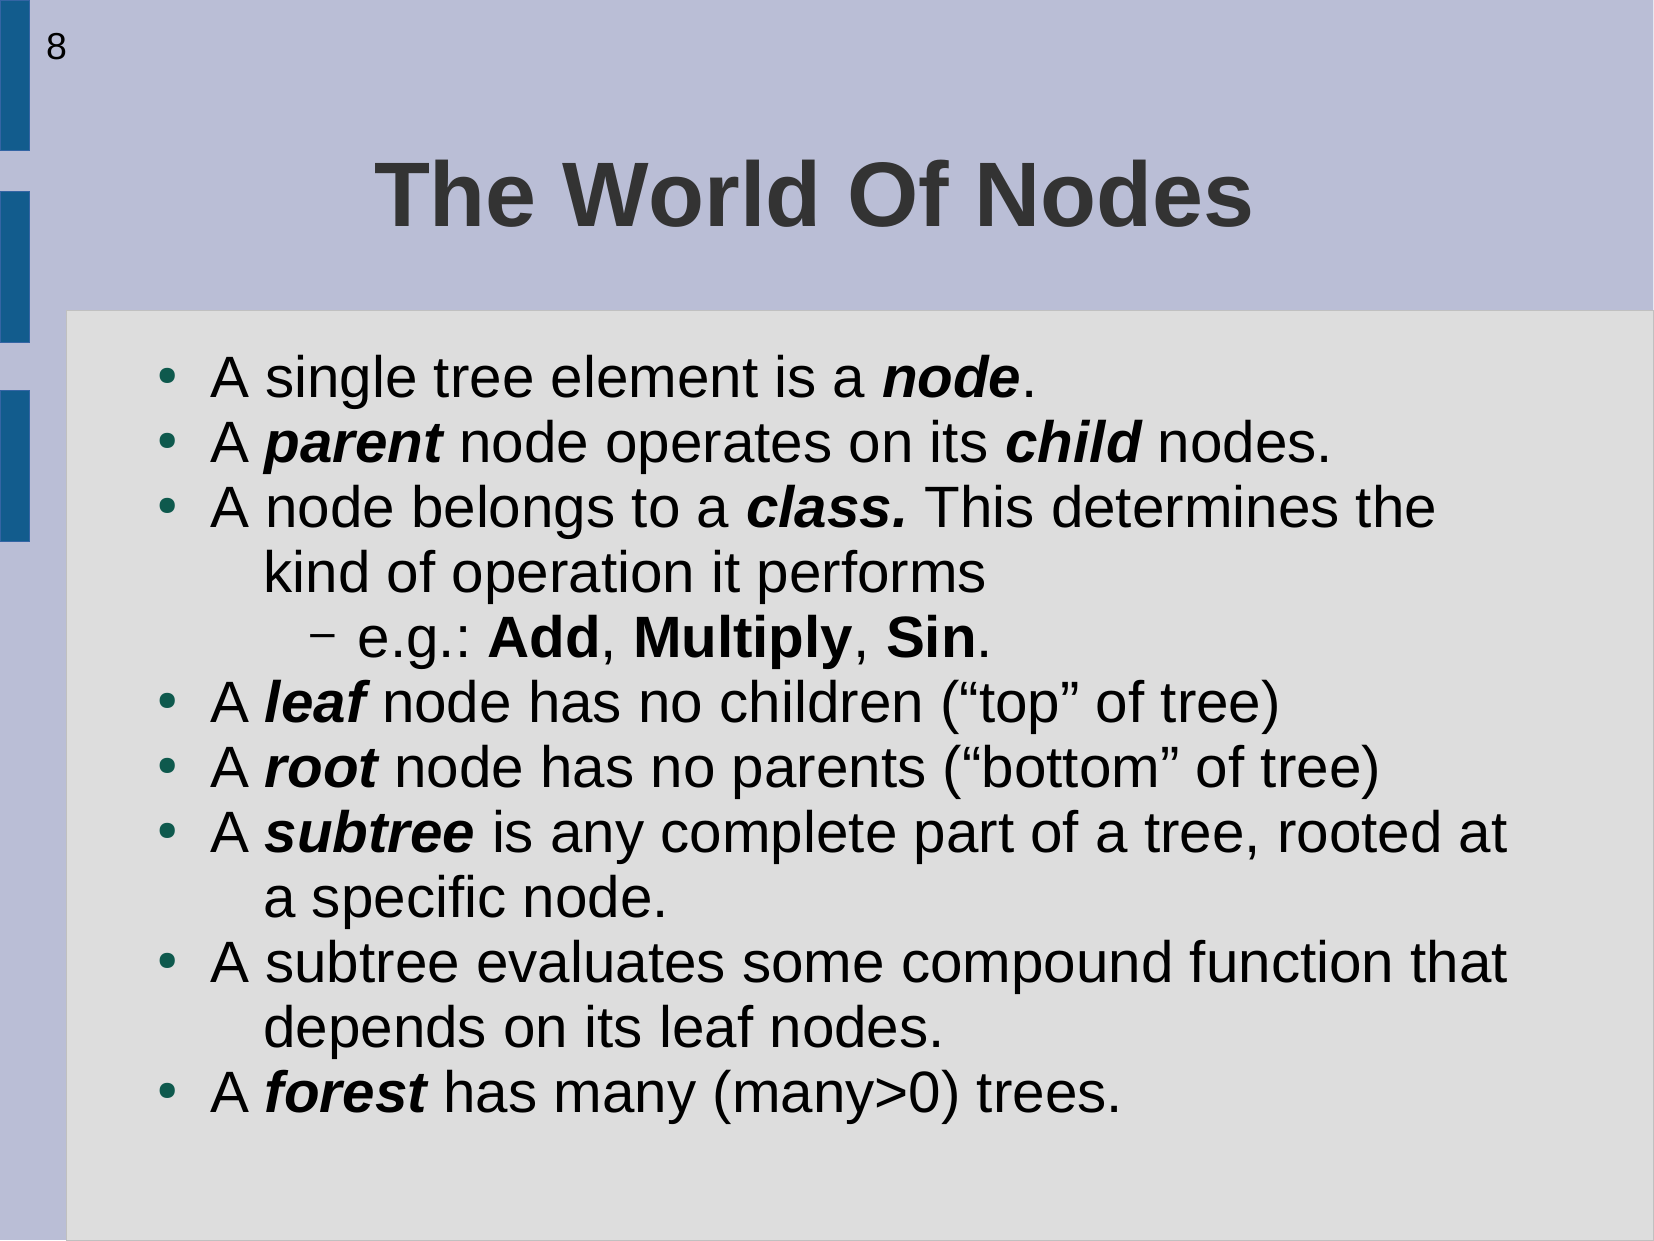

# The World Of Nodes
A single tree element is a node.
A parent node operates on its child nodes.
A node belongs to a class. This determines the kind of operation it performs
e.g.: Add, Multiply, Sin.
A leaf node has no children (“top” of tree)
A root node has no parents (“bottom” of tree)
A subtree is any complete part of a tree, rooted at a specific node.
A subtree evaluates some compound function that depends on its leaf nodes.
A forest has many (many>0) trees.